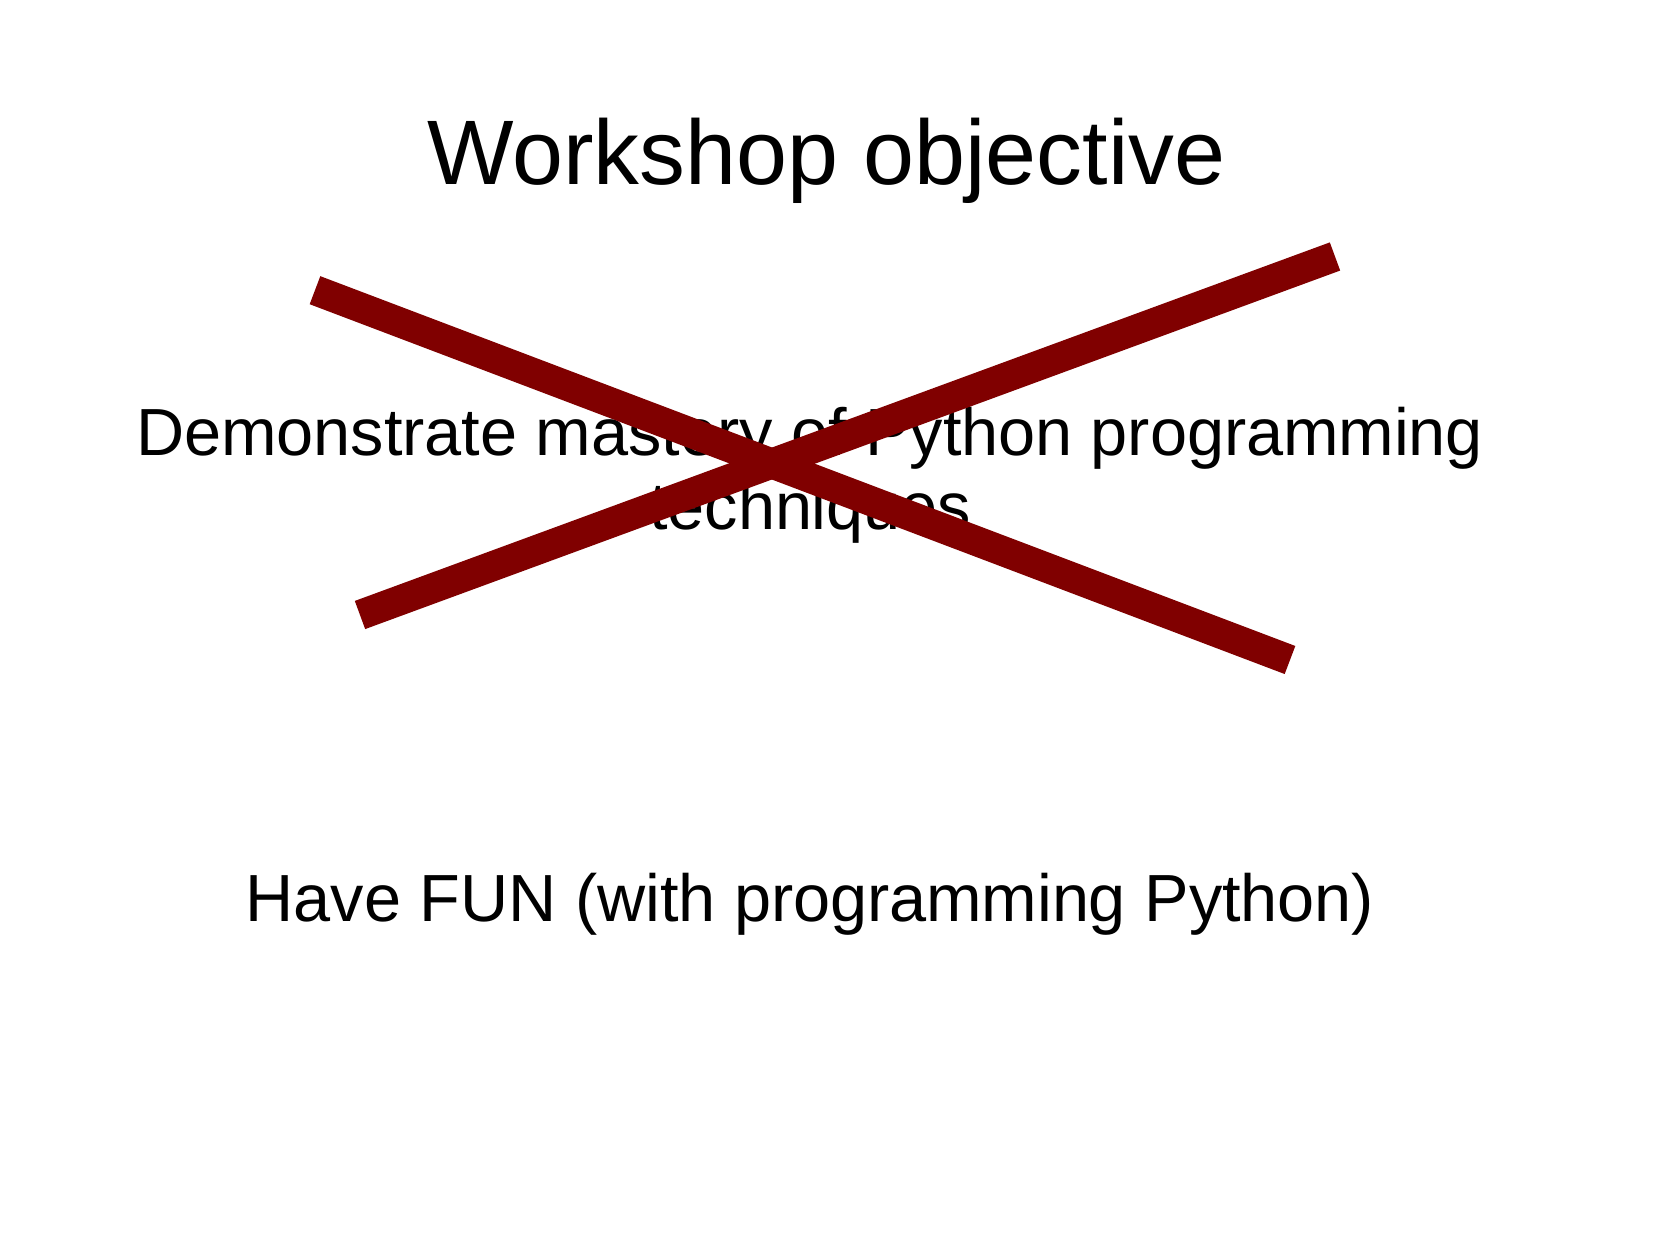

# Workshop objective
Demonstrate mastery of Python programming techniques
Have FUN (with programming Python)